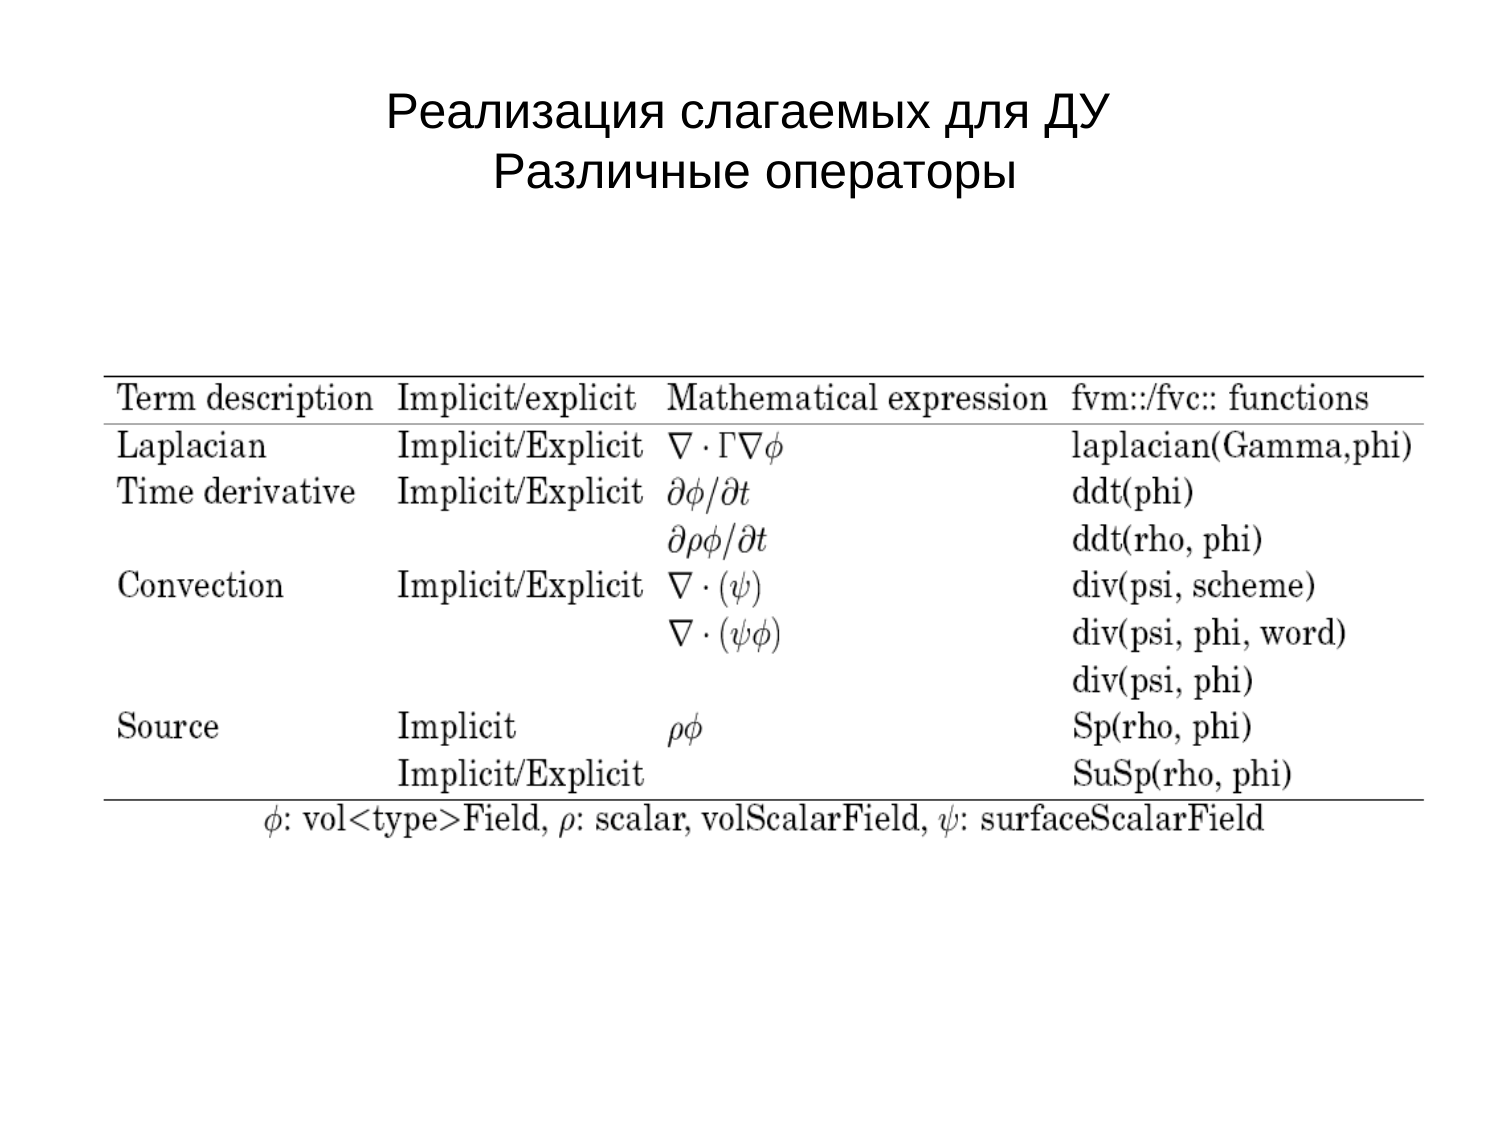

# Реализация слагаемых для ДУ Различные операторы